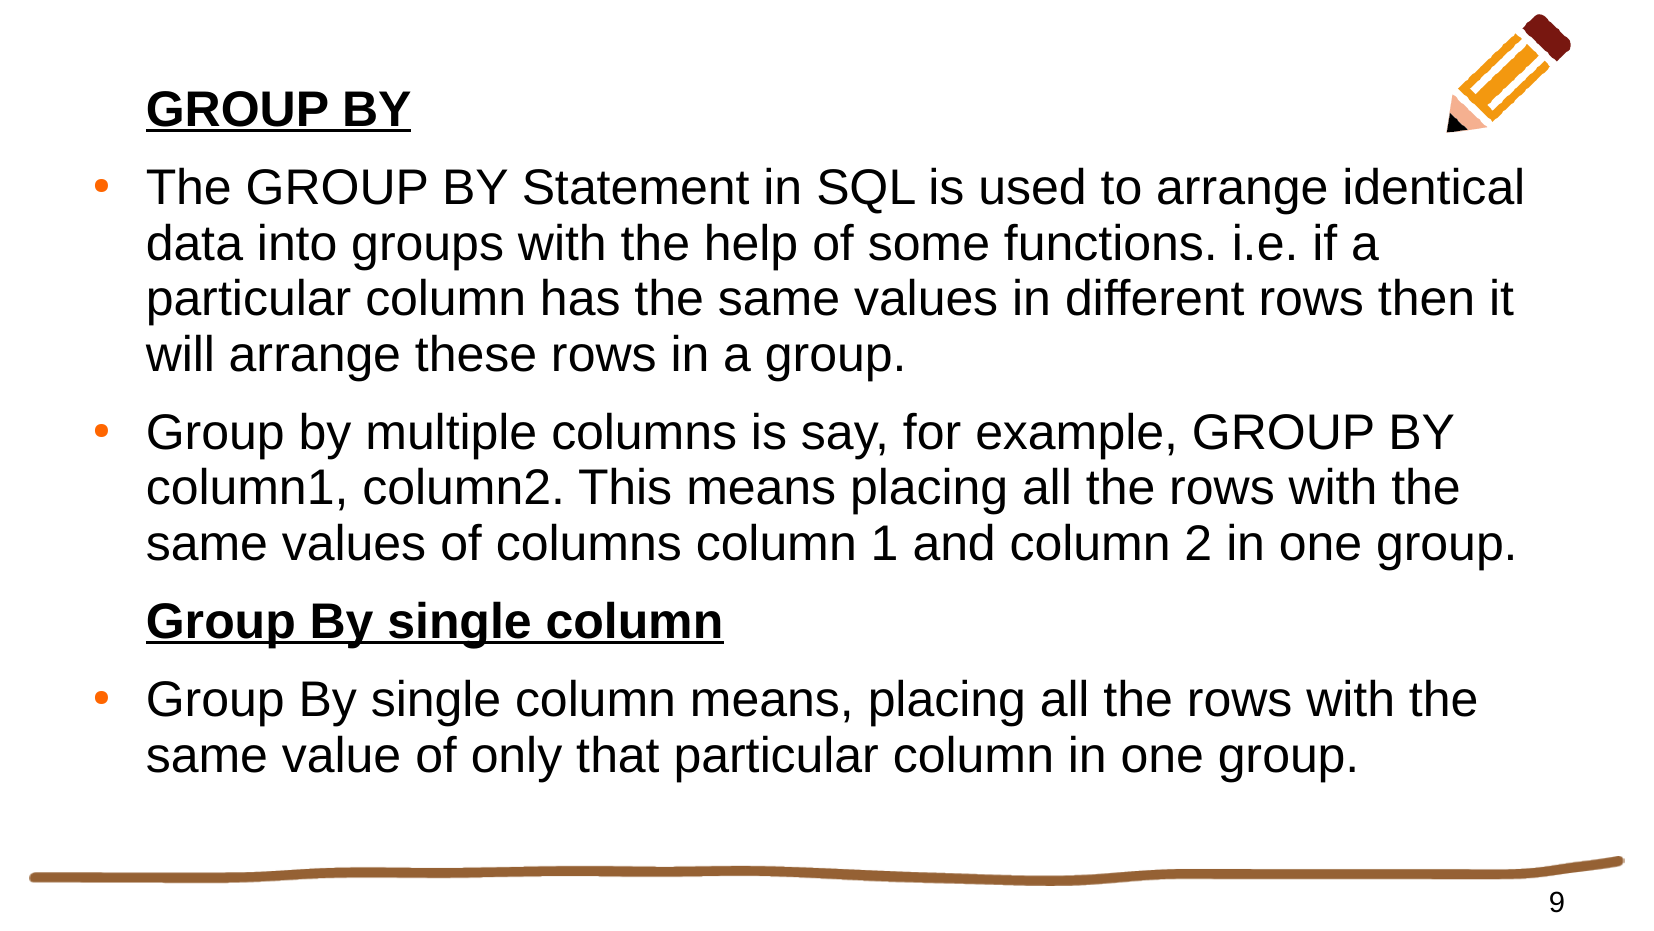

# GROUP BY
The GROUP BY Statement in SQL is used to arrange identical data into groups with the help of some functions. i.e. if a particular column has the same values in different rows then it will arrange these rows in a group.
Group by multiple columns is say, for example, GROUP BY column1, column2. This means placing all the rows with the same values of columns column 1 and column 2 in one group.
Group By single column
Group By single column means, placing all the rows with the same value of only that particular column in one group.
9